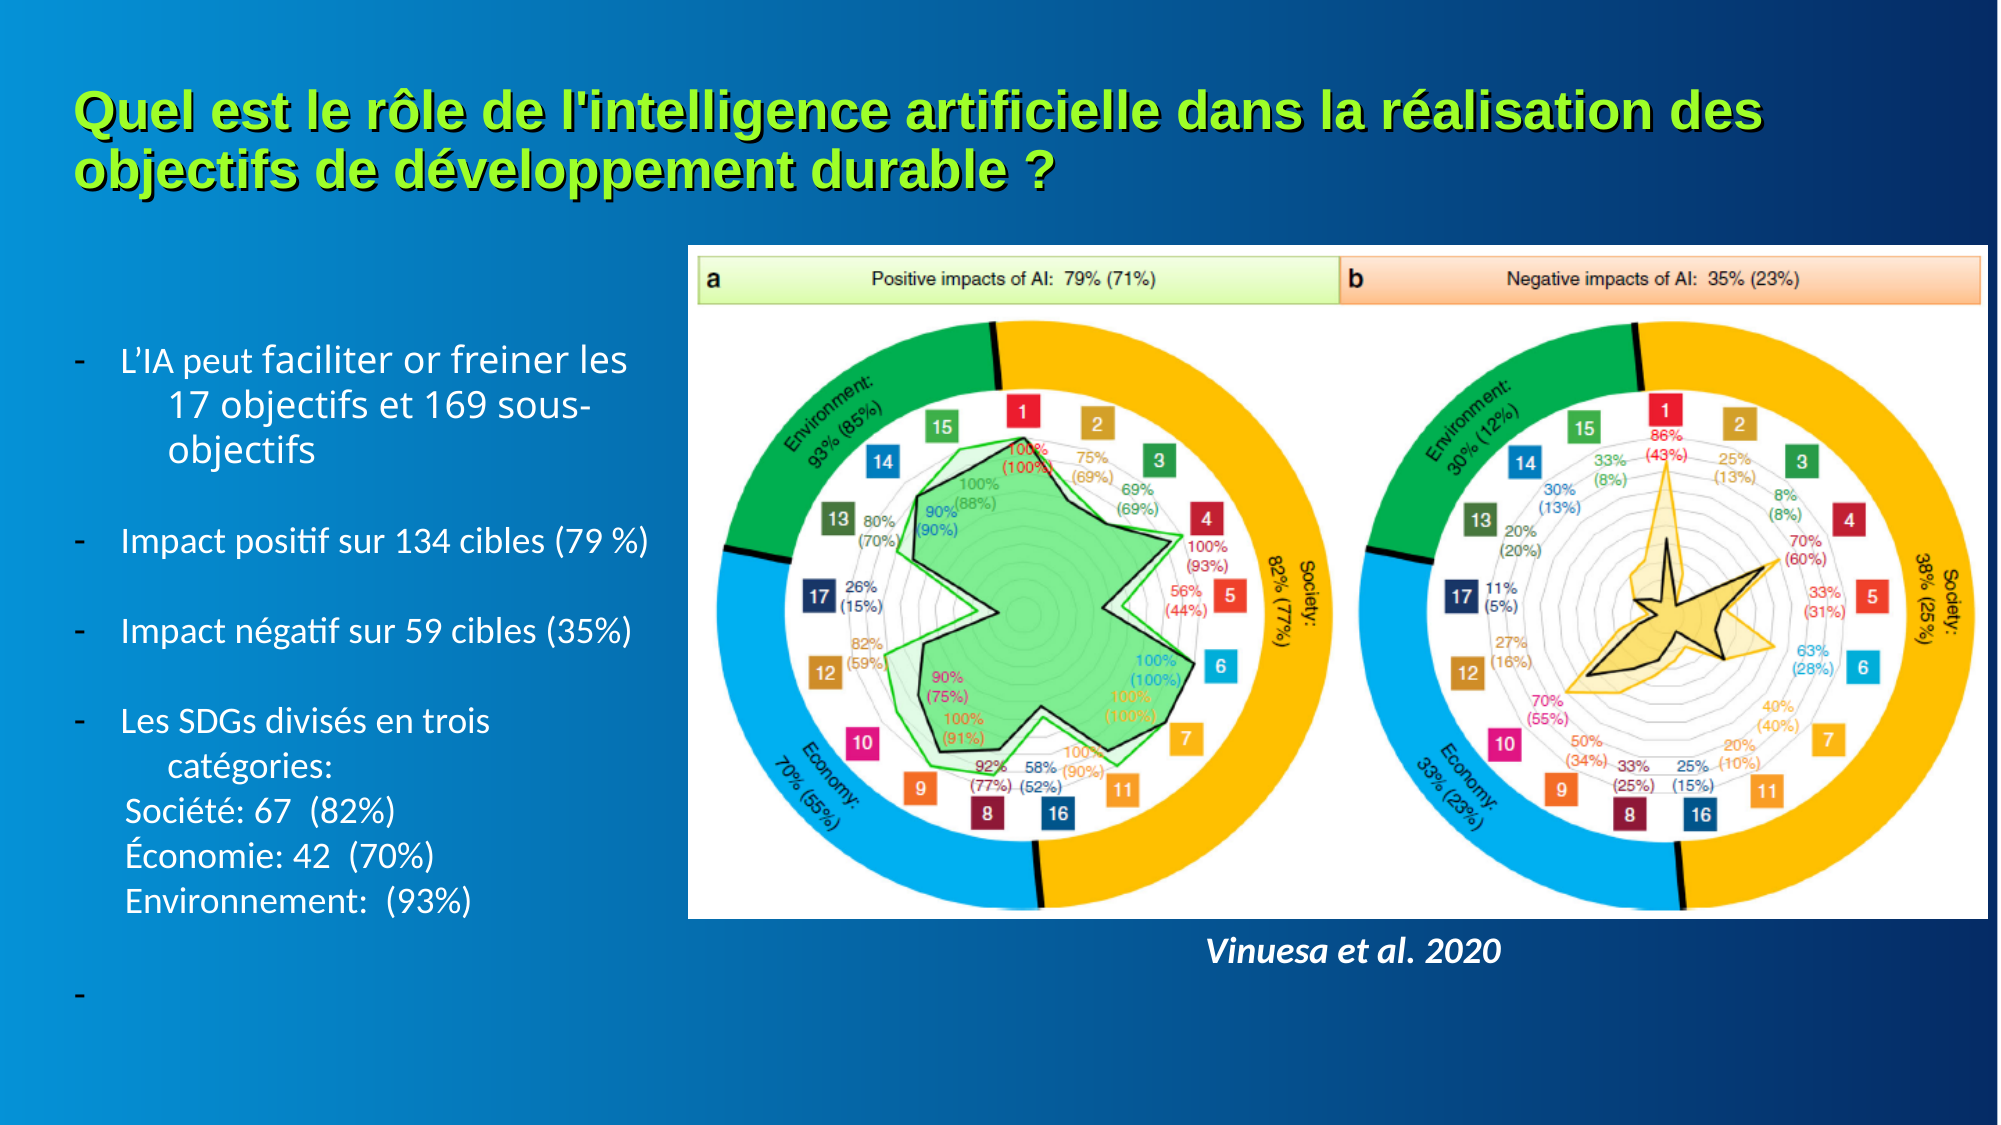

# Quel est le rôle de l'intelligence artificielle dans la réalisation des objectifs de développement durable ?
L’IA peut faciliter or freiner les 17 objectifs et 169 sous-objectifs
Impact positif sur 134 cibles (79 %)
Impact négatif sur 59 cibles (35%)
Les SDGs divisés en trois catégories:
 Société: 67 (82%)
 Économie: 42 (70%)
 Environnement: (93%)
Vinuesa et al. 2020